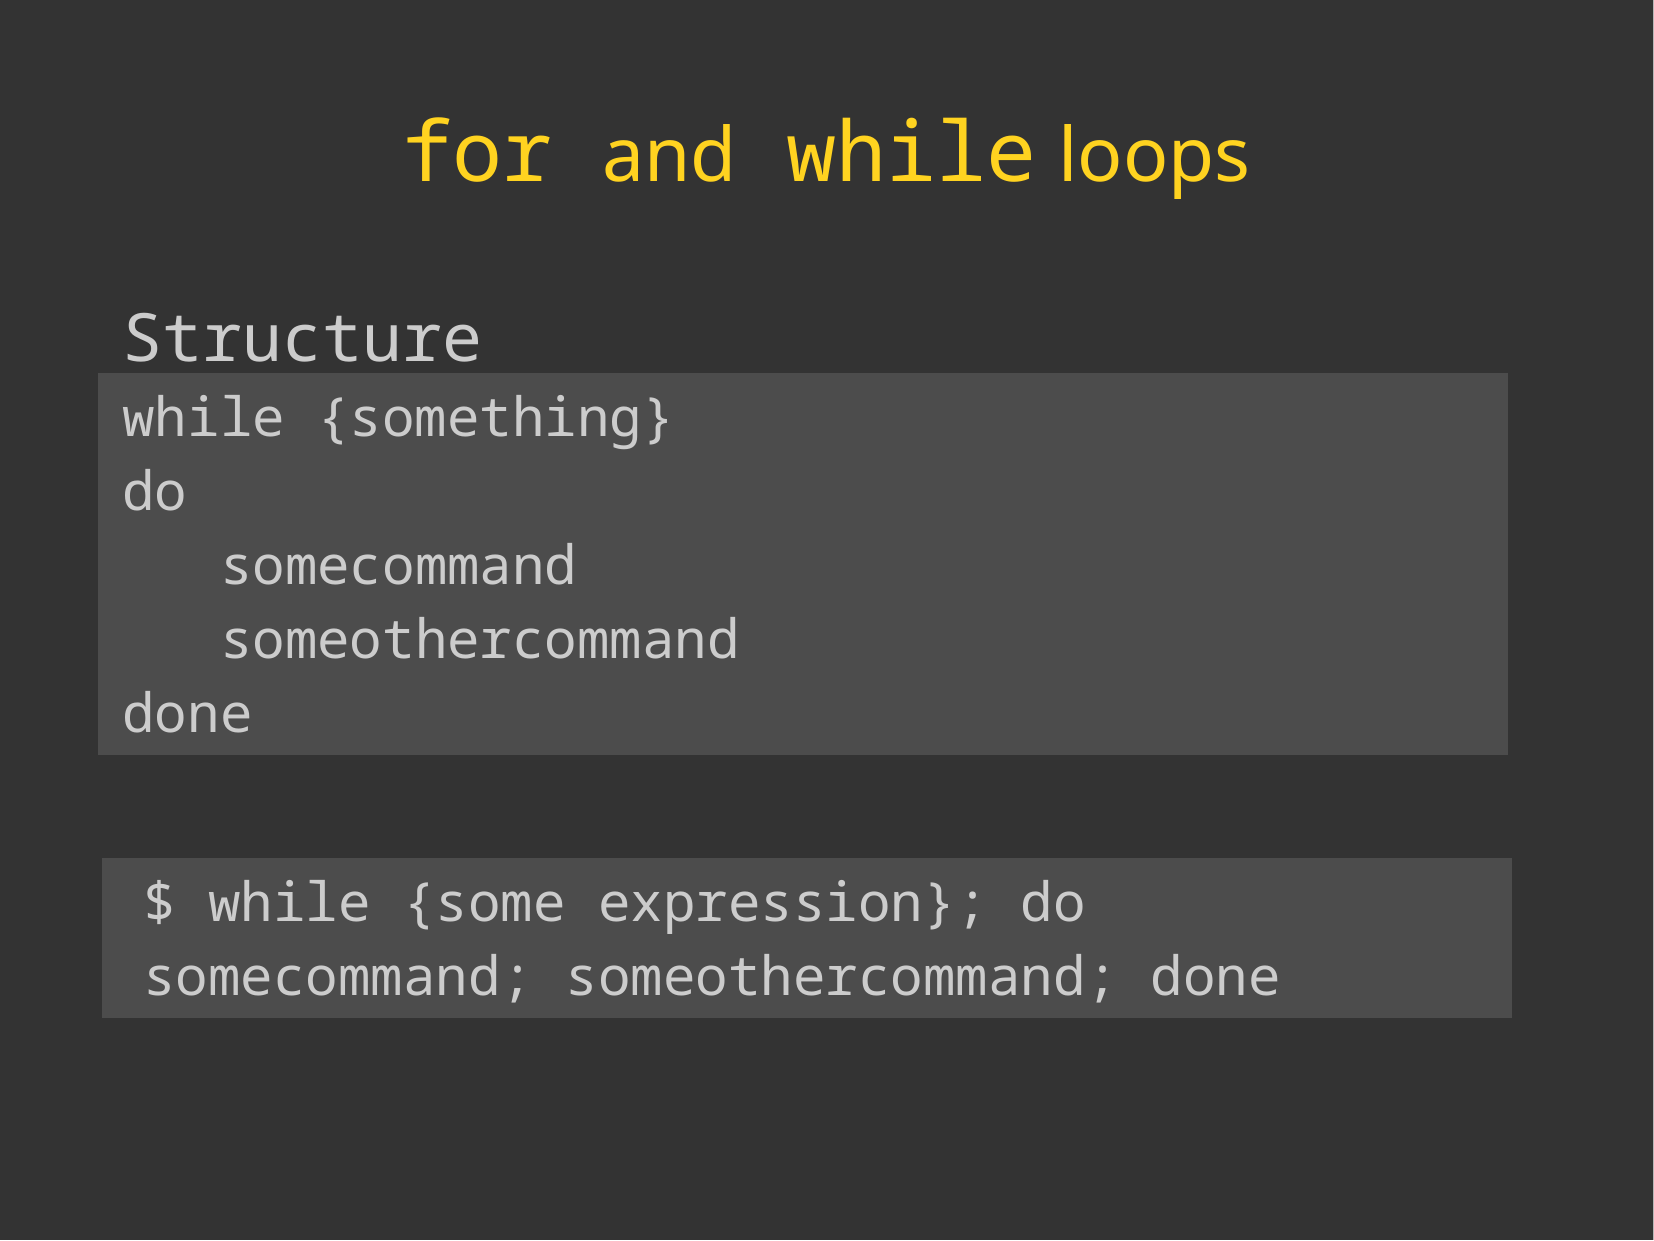

# for and while loops
 Structure
 One-liner, with semi-colons:
| while {something} do somecommand someothercommand done |
| --- |
| $ while {some expression}; do somecommand; someothercommand; done |
| --- |